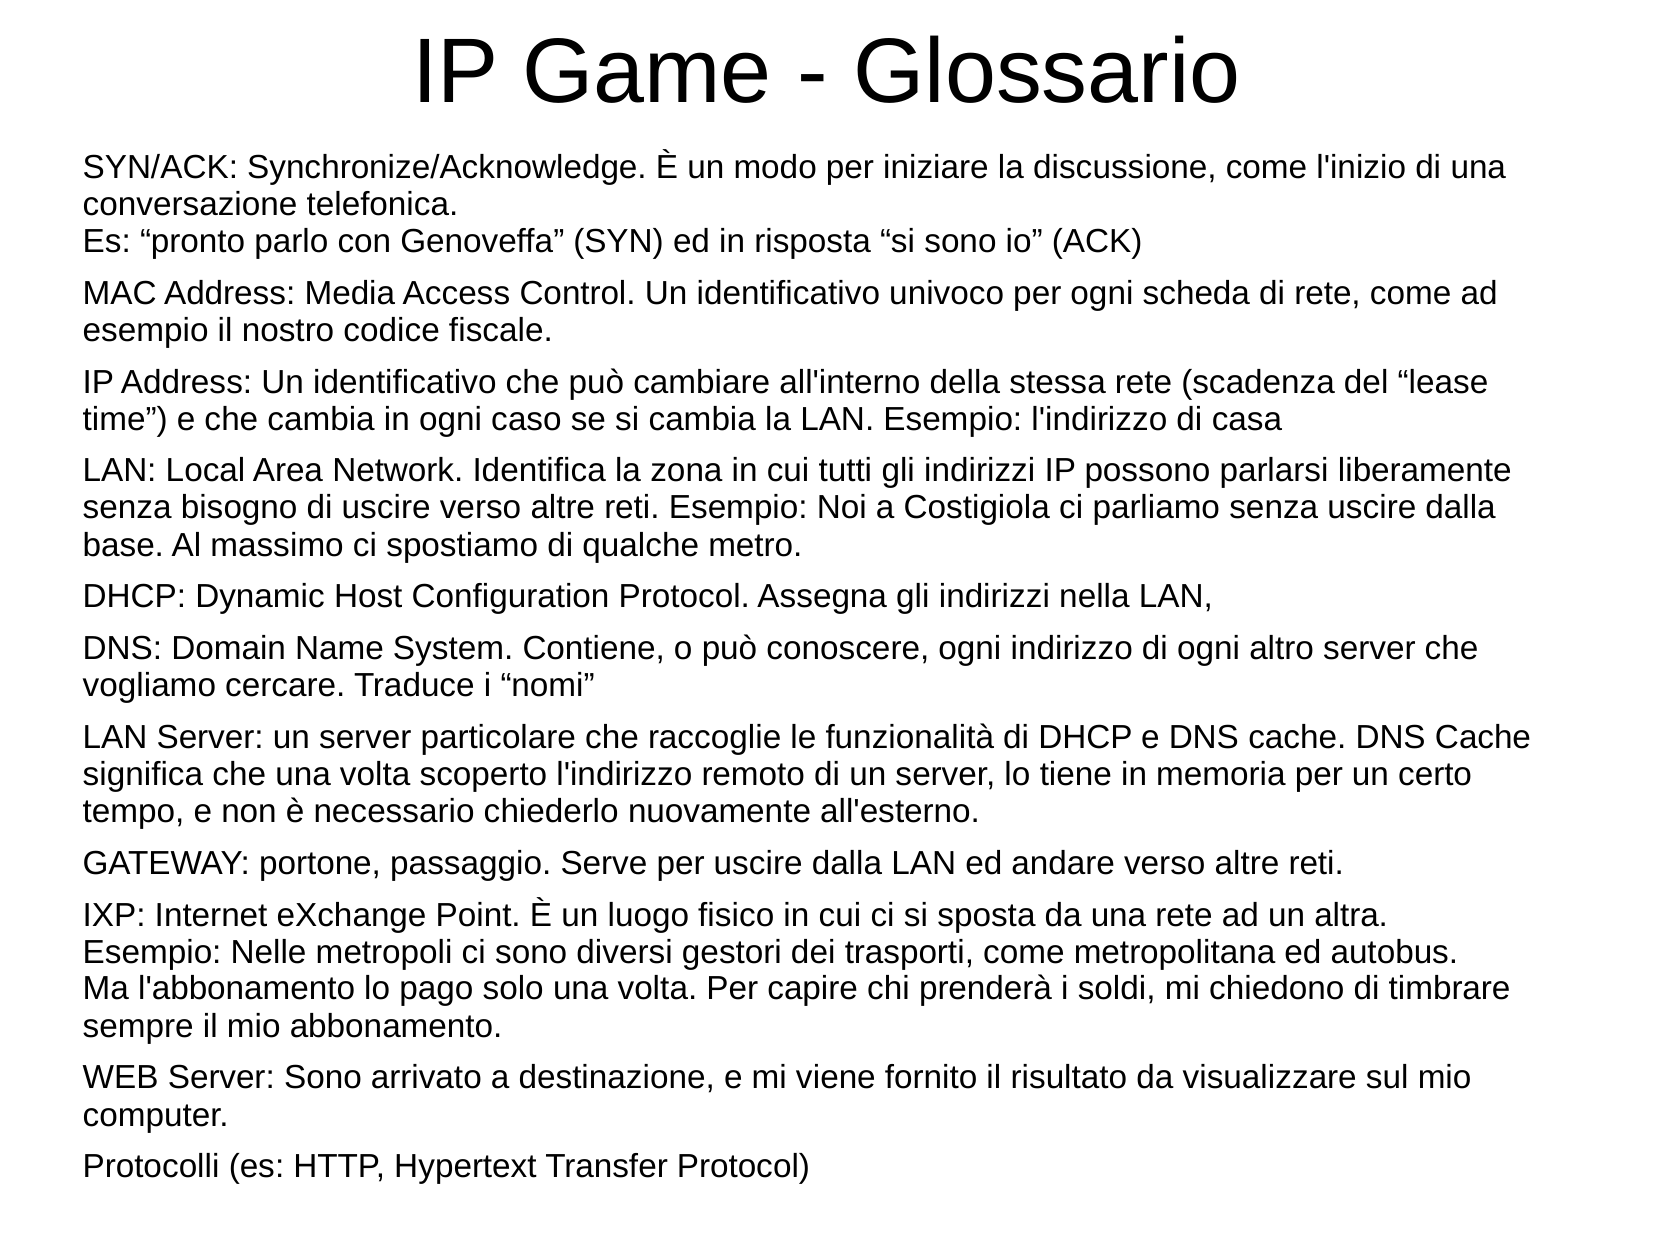

# IP Game - Glossario
SYN/ACK: Synchronize/Acknowledge. È un modo per iniziare la discussione, come l'inizio di una conversazione telefonica.
Es: “pronto parlo con Genoveffa” (SYN) ed in risposta “si sono io” (ACK)
MAC Address: Media Access Control. Un identificativo univoco per ogni scheda di rete, come ad esempio il nostro codice fiscale.
IP Address: Un identificativo che può cambiare all'interno della stessa rete (scadenza del “lease time”) e che cambia in ogni caso se si cambia la LAN. Esempio: l'indirizzo di casa
LAN: Local Area Network. Identifica la zona in cui tutti gli indirizzi IP possono parlarsi liberamente senza bisogno di uscire verso altre reti. Esempio: Noi a Costigiola ci parliamo senza uscire dalla base. Al massimo ci spostiamo di qualche metro.
DHCP: Dynamic Host Configuration Protocol. Assegna gli indirizzi nella LAN,
DNS: Domain Name System. Contiene, o può conoscere, ogni indirizzo di ogni altro server che vogliamo cercare. Traduce i “nomi”
LAN Server: un server particolare che raccoglie le funzionalità di DHCP e DNS cache. DNS Cache significa che una volta scoperto l'indirizzo remoto di un server, lo tiene in memoria per un certo tempo, e non è necessario chiederlo nuovamente all'esterno.
GATEWAY: portone, passaggio. Serve per uscire dalla LAN ed andare verso altre reti.
IXP: Internet eXchange Point. È un luogo fisico in cui ci si sposta da una rete ad un altra.
Esempio: Nelle metropoli ci sono diversi gestori dei trasporti, come metropolitana ed autobus.
Ma l'abbonamento lo pago solo una volta. Per capire chi prenderà i soldi, mi chiedono di timbrare sempre il mio abbonamento.
WEB Server: Sono arrivato a destinazione, e mi viene fornito il risultato da visualizzare sul mio computer.
Protocolli (es: HTTP, Hypertext Transfer Protocol)